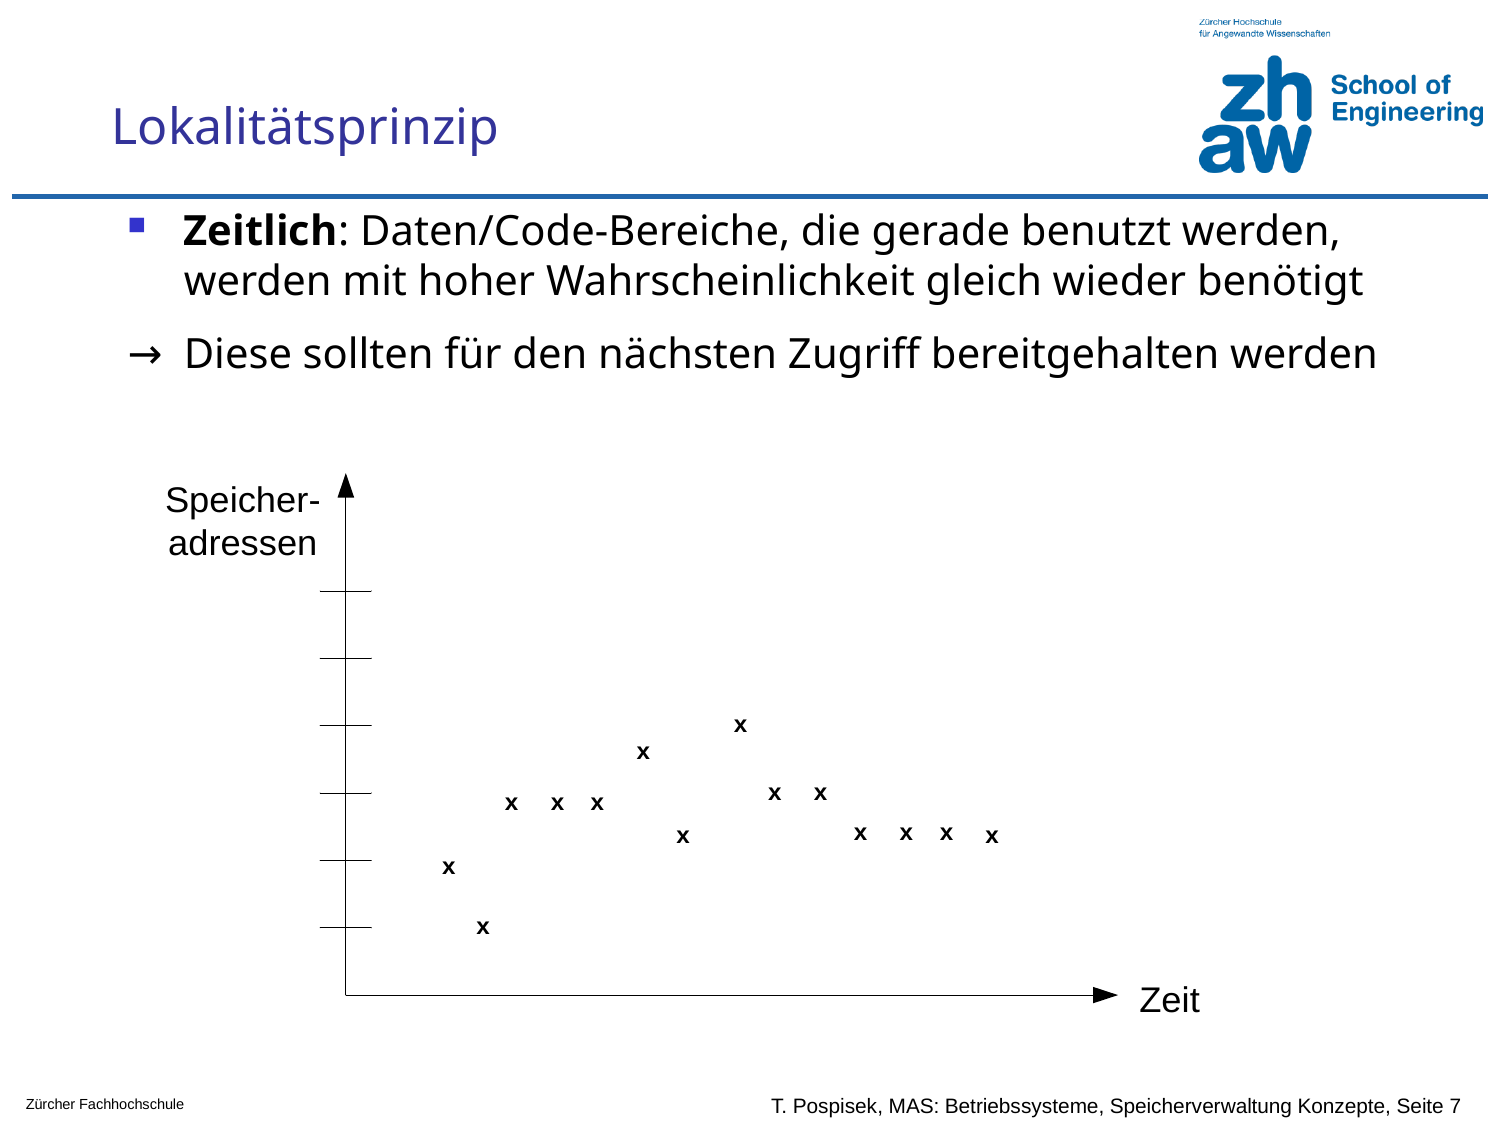

# Lokalitätsprinzip
Zeitlich: Daten/Code-Bereiche, die gerade benutzt werden, werden mit hoher Wahrscheinlichkeit gleich wieder benötigt
→ 	Diese sollten für den nächsten Zugriff bereitgehalten werden